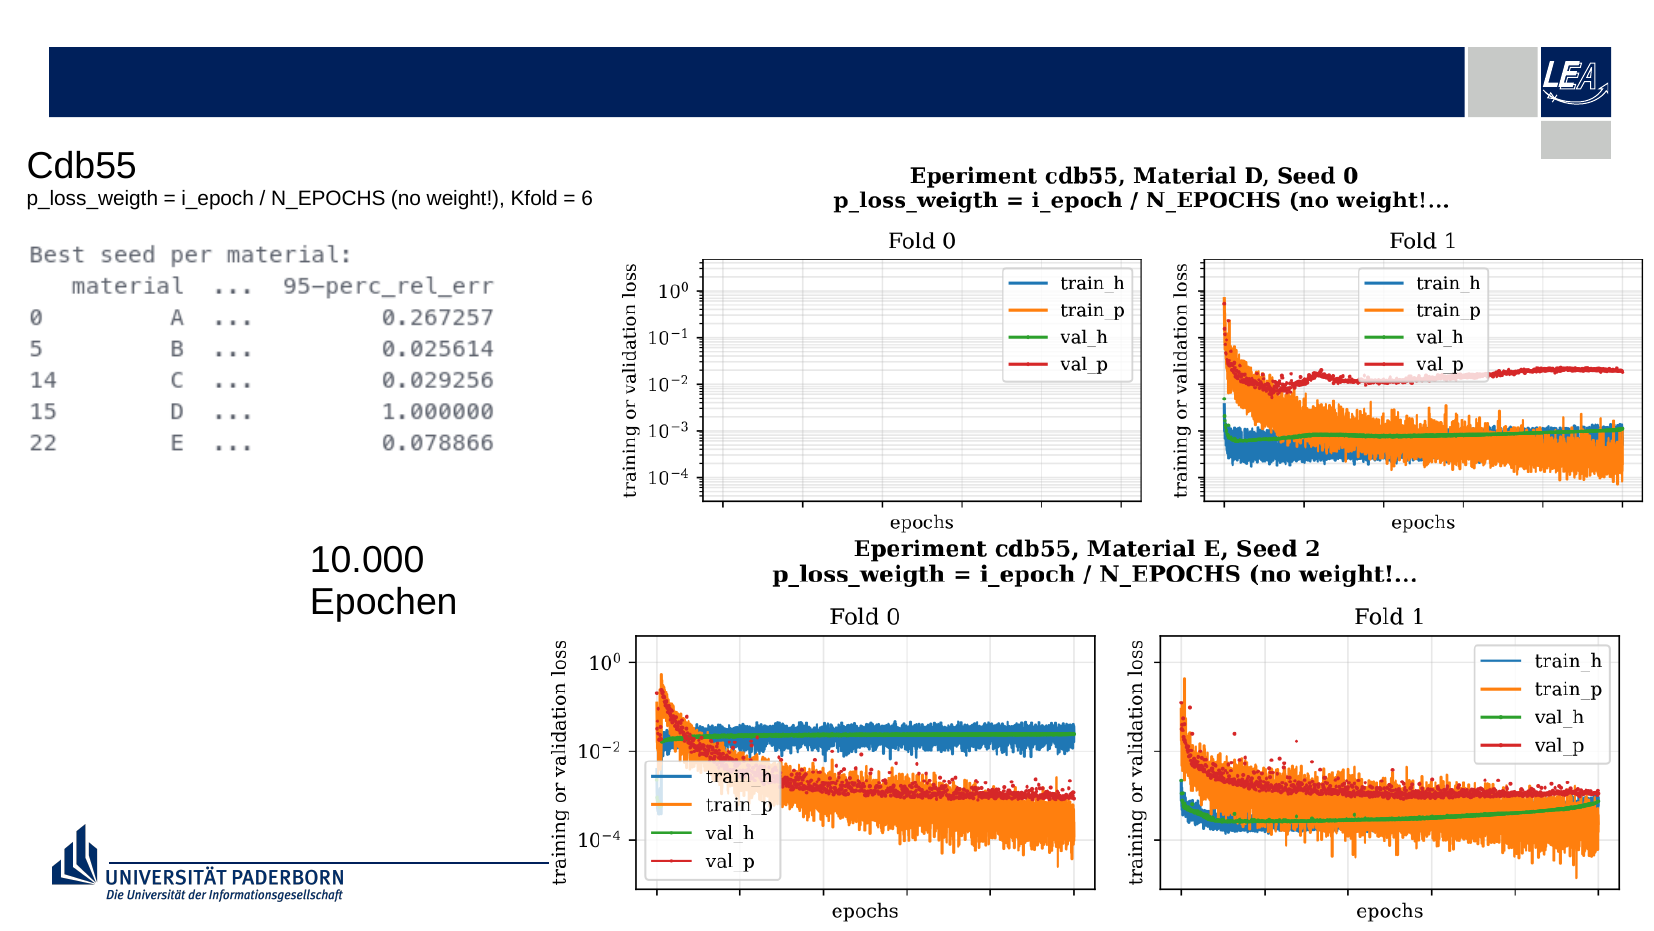

#
Cdb55
p_loss_weigth = i_epoch / N_EPOCHS (no weight!), Kfold = 6
10.000 Epochen
Förster
78